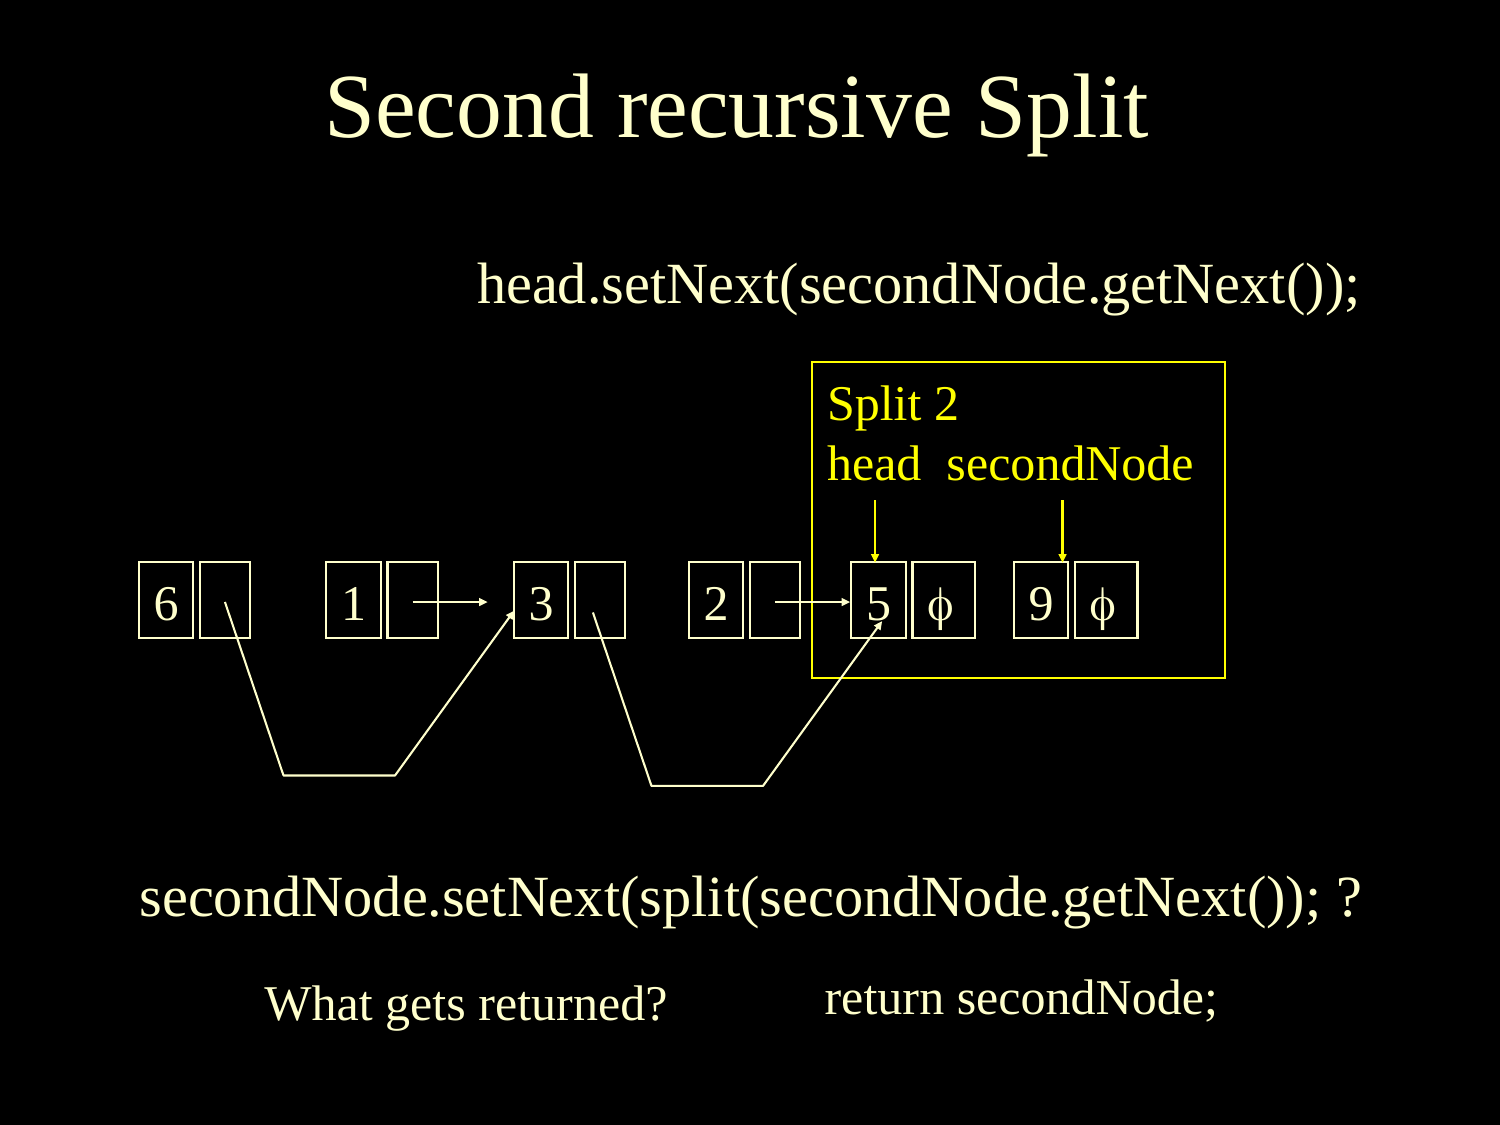

# Second recursive Split
head.setNext(secondNode.getNext());
Split 2
head secondNode
6
1
3
2
5

9

secondNode.setNext(split(secondNode.getNext()); ?
return secondNode;
What gets returned?